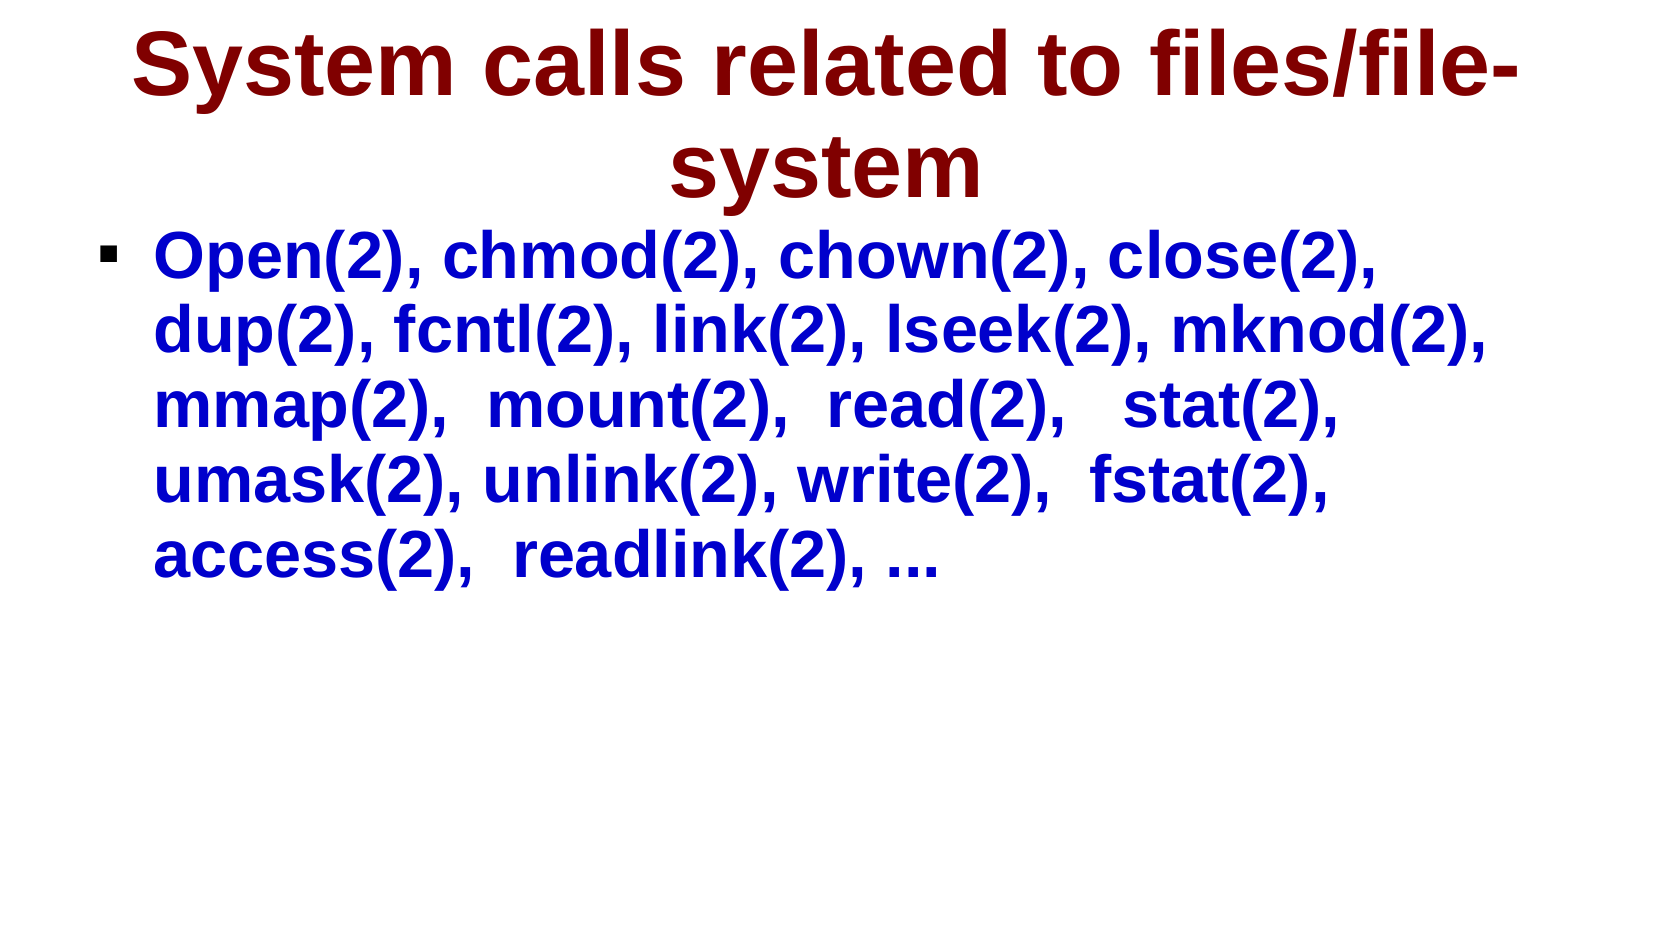

# System calls related to files/file-system
Open(2), chmod(2), chown(2), close(2), dup(2), fcntl(2), link(2), lseek(2), mknod(2), mmap(2), mount(2), read(2), stat(2), umask(2), unlink(2), write(2), fstat(2), access(2), readlink(2), ...